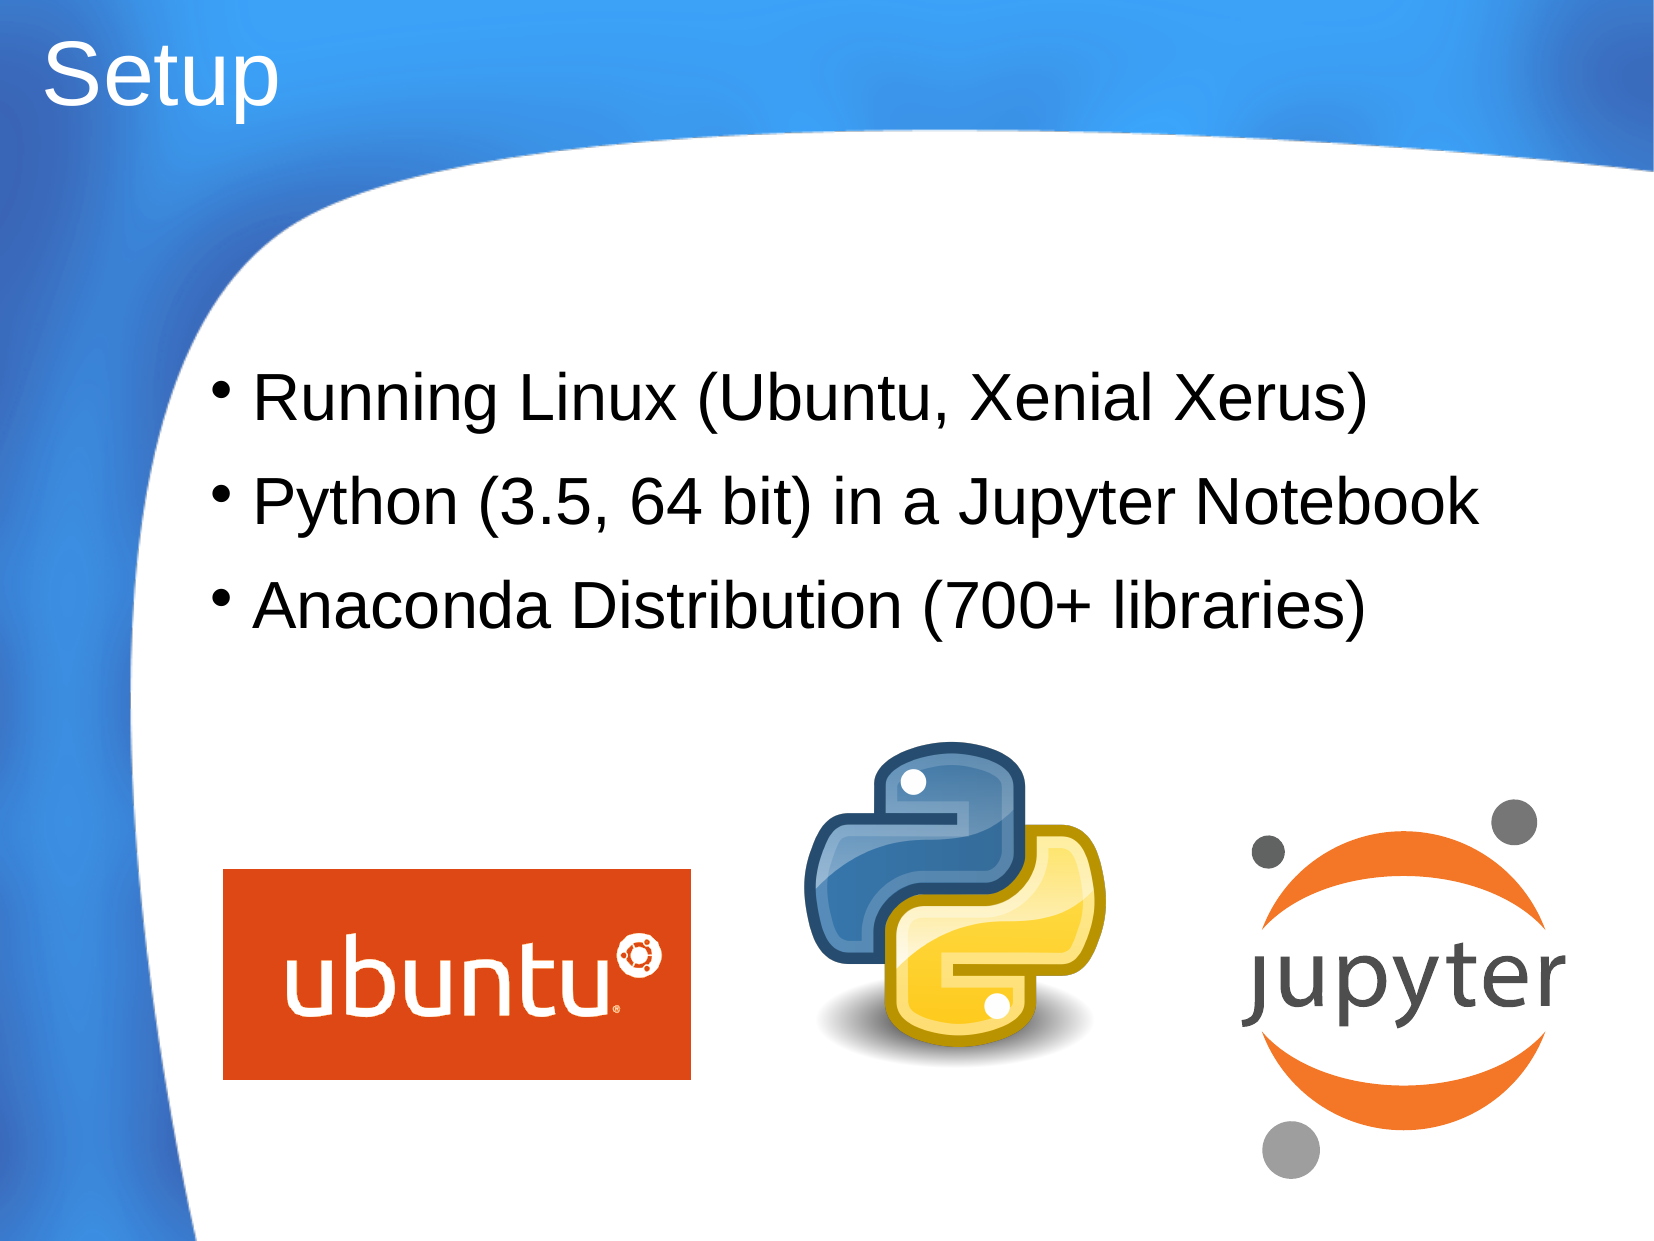

# Setup
 Running Linux (Ubuntu, Xenial Xerus)
 Python (3.5, 64 bit) in a Jupyter Notebook
 Anaconda Distribution (700+ libraries)